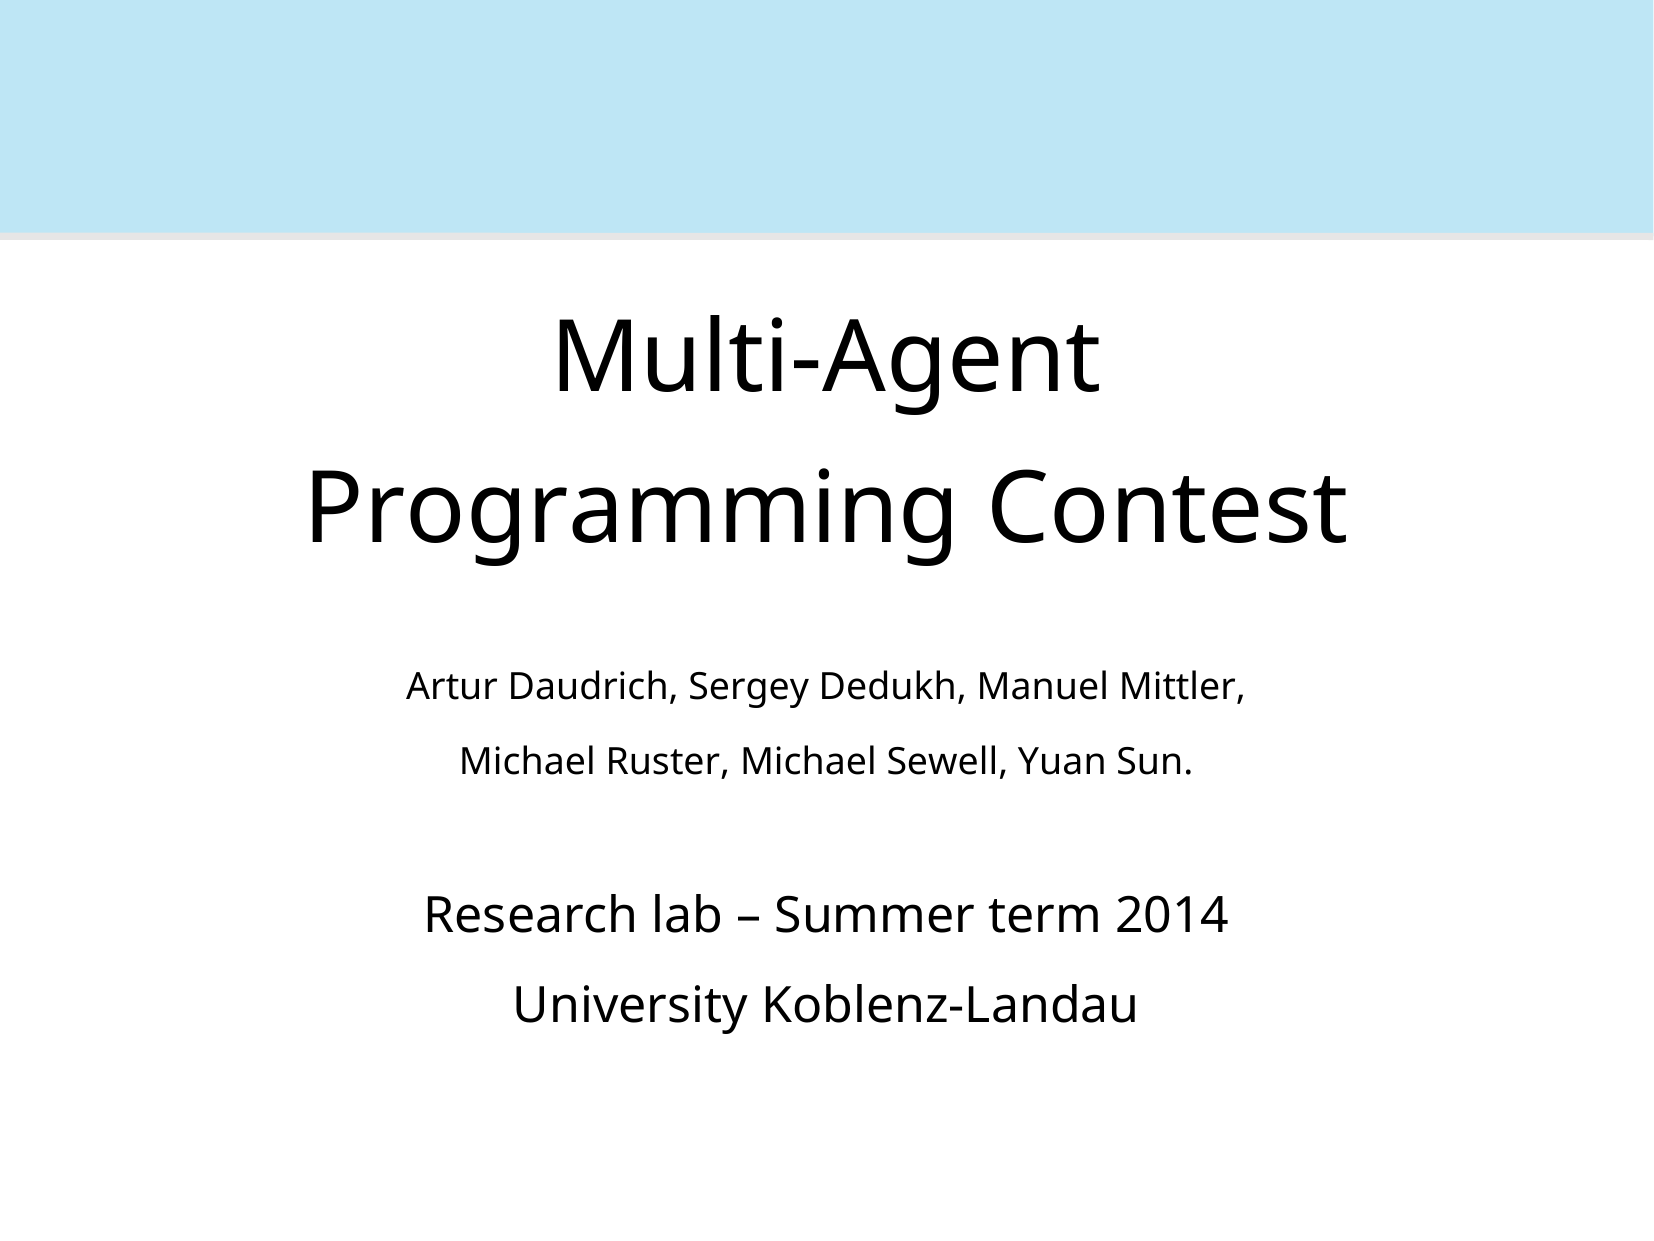

#
Multi-Agent
Programming Contest
Artur Daudrich, Sergey Dedukh, Manuel Mittler,
Michael Ruster, Michael Sewell, Yuan Sun.
Research lab – Summer term 2014
University Koblenz-Landau